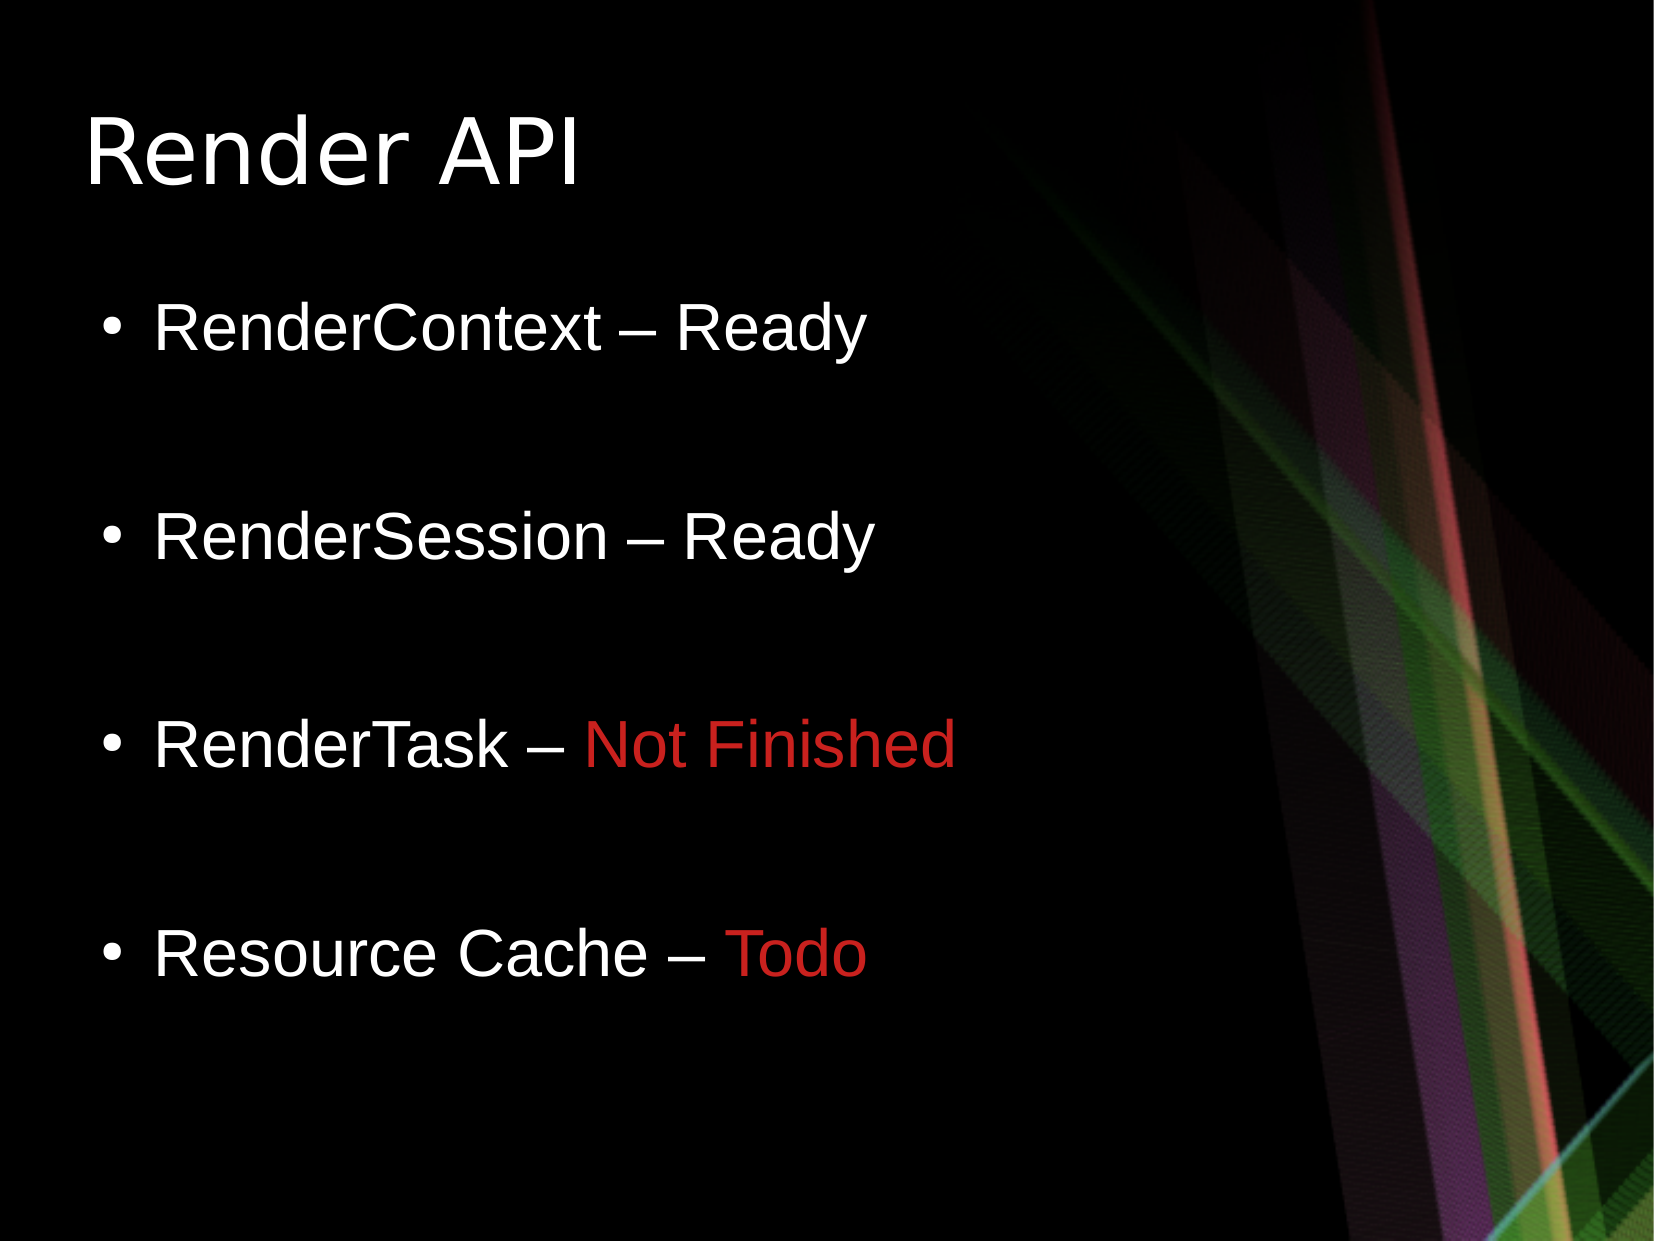

# Render API
RenderContext – Ready
RenderSession – Ready
RenderTask – Not Finished
Resource Cache – Todo